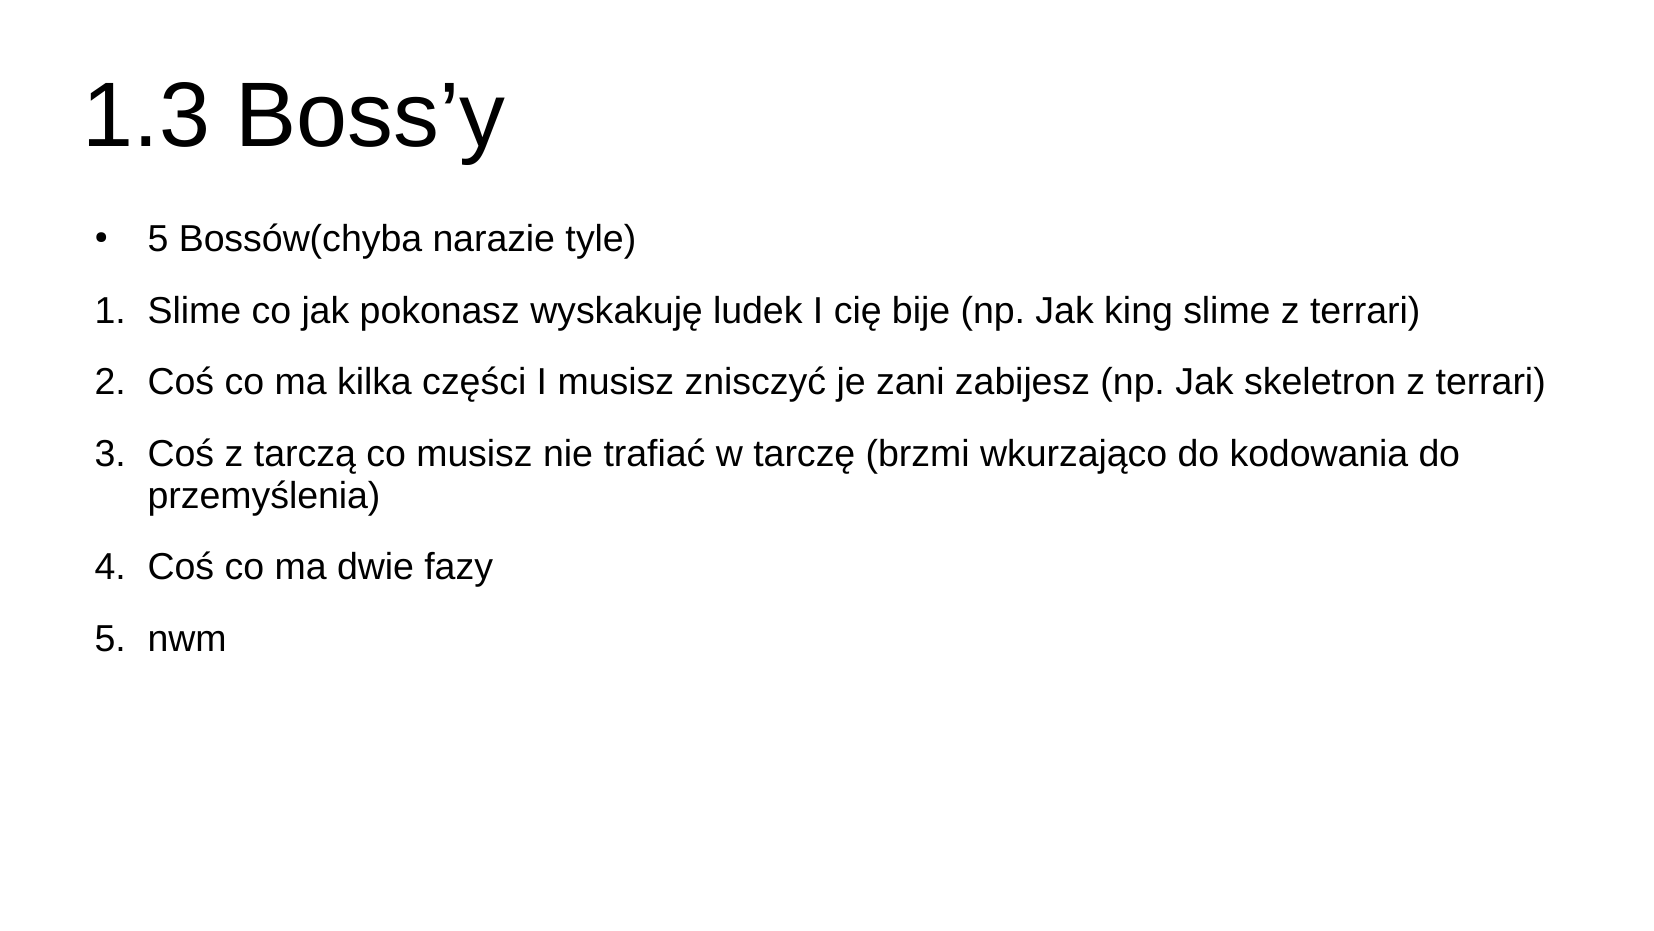

# 1.3 Boss’y
5 Bossów(chyba narazie tyle)
Slime co jak pokonasz wyskakuję ludek I cię bije (np. Jak king slime z terrari)
Coś co ma kilka części I musisz znisczyć je zani zabijesz (np. Jak skeletron z terrari)
Coś z tarczą co musisz nie trafiać w tarczę (brzmi wkurzająco do kodowania do przemyślenia)
Coś co ma dwie fazy
nwm